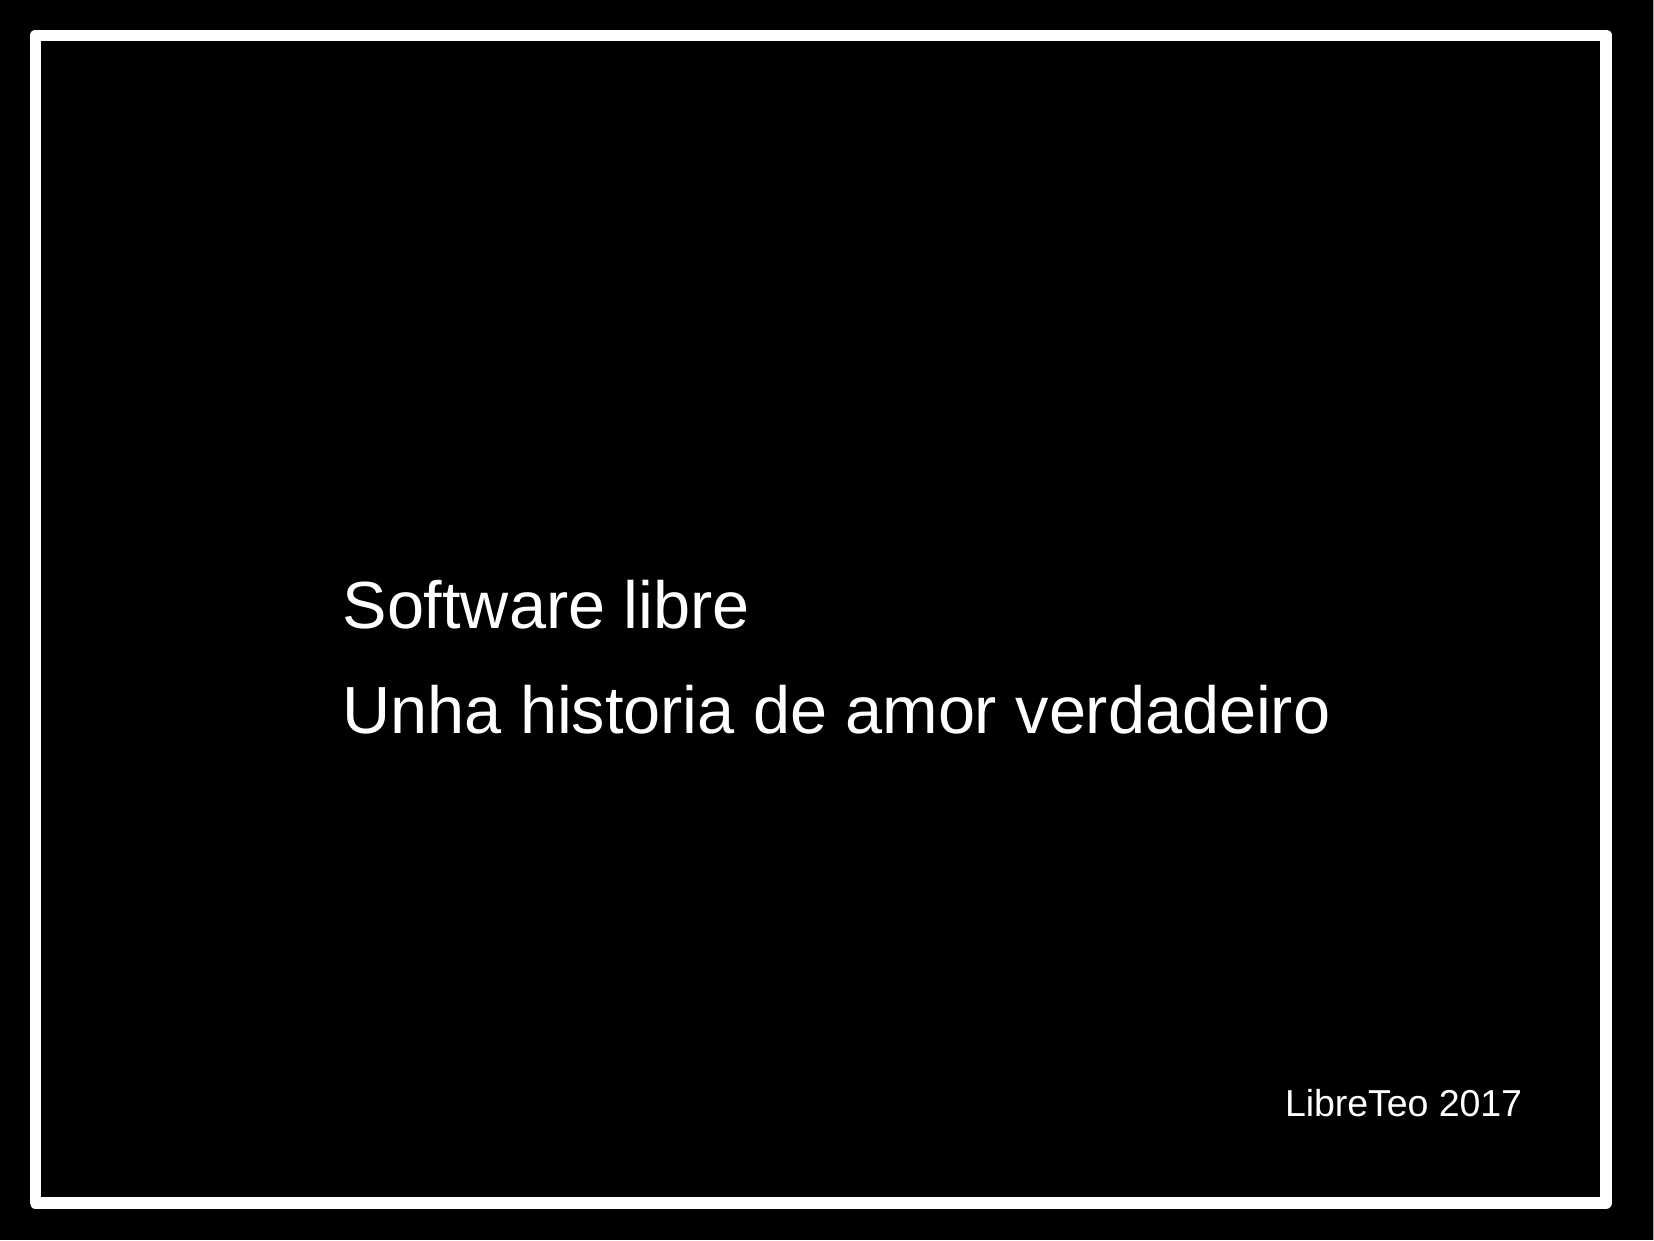

# Software libre
Unha historia de amor verdadeiro
LibreTeo 2017